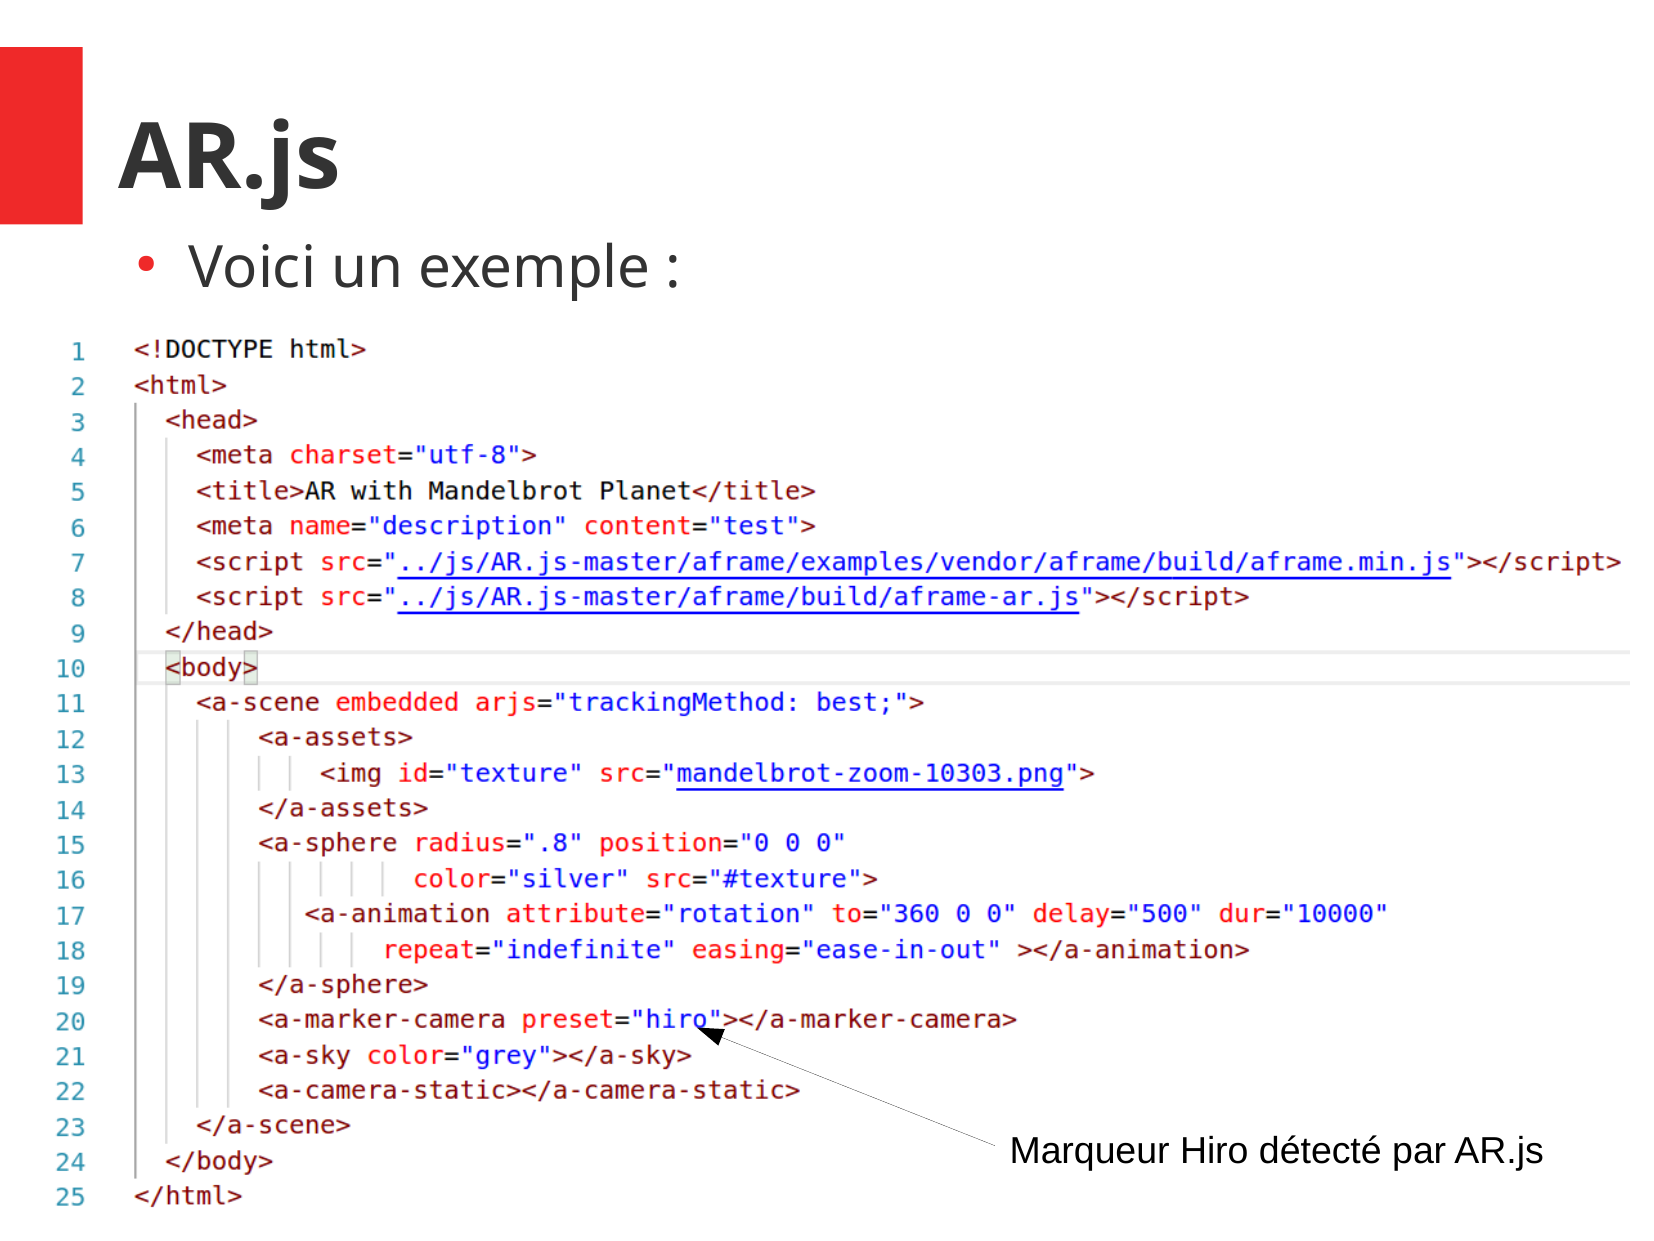

# AR.js
Voici un exemple :
Marqueur Hiro détecté par AR.js
37